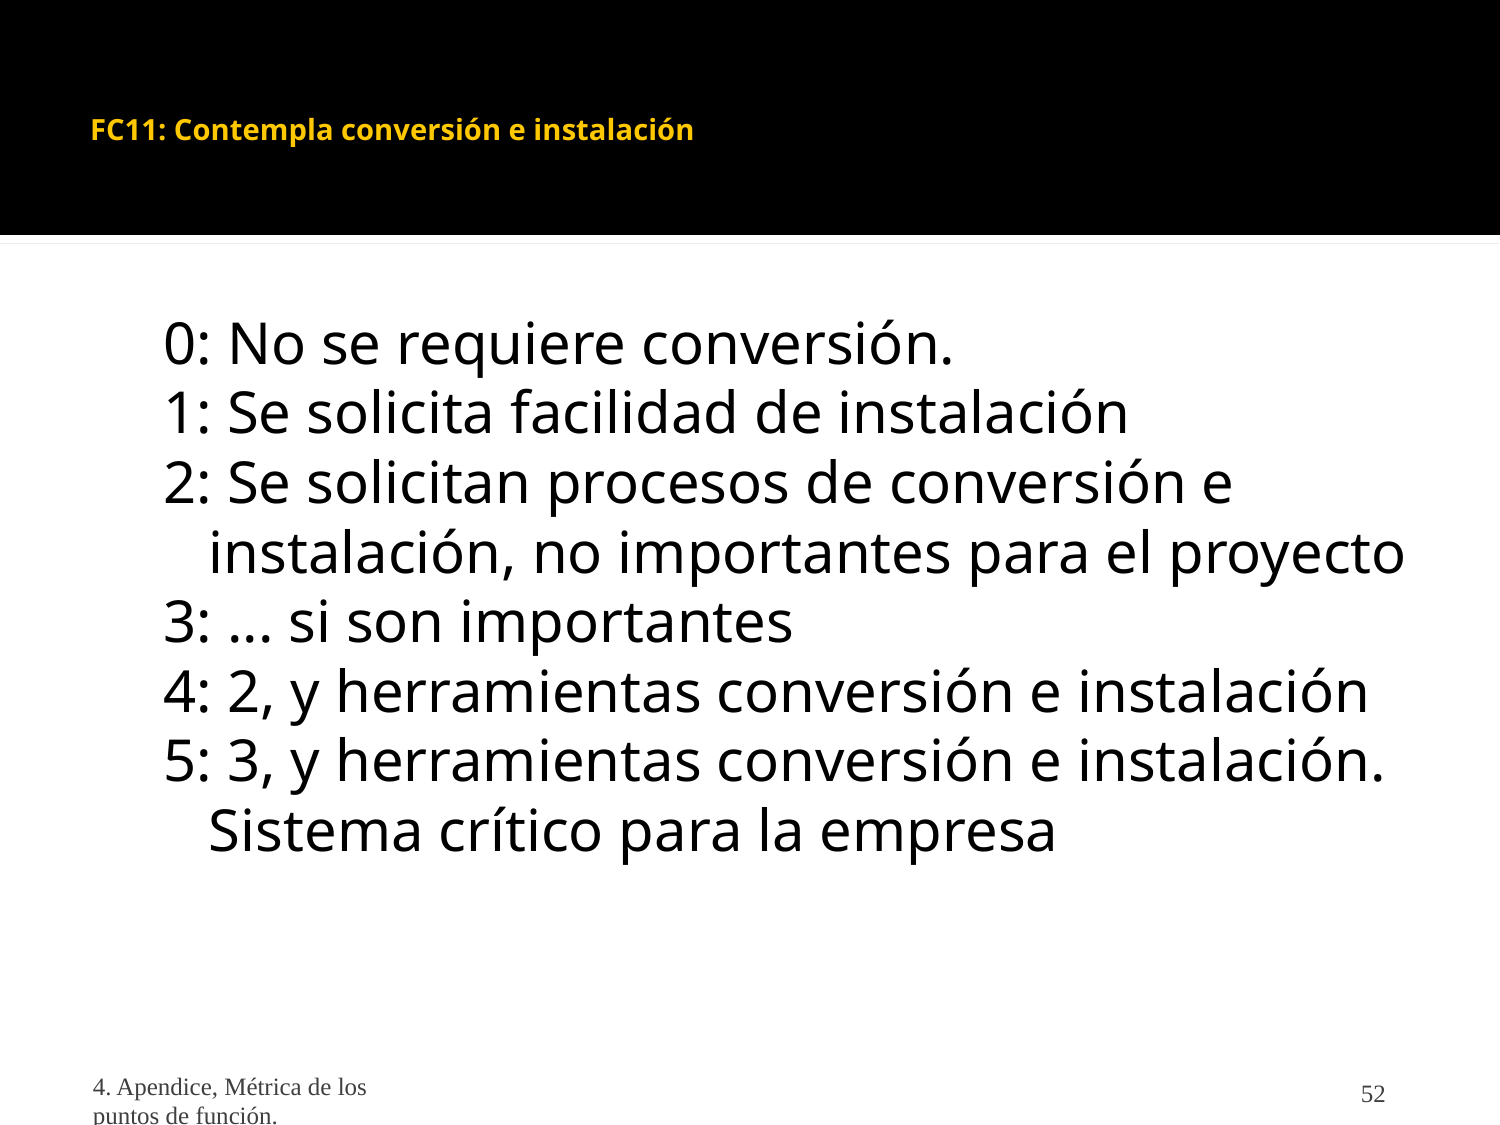

# FC11: Contempla conversión e instalación
0: No se requiere conversión.
1: Se solicita facilidad de instalación
2: Se solicitan procesos de conversión e instalación, no importantes para el proyecto
3: ... si son importantes
4: 2, y herramientas conversión e instalación
5: 3, y herramientas conversión e instalación. Sistema crítico para la empresa
4. Apendice, Métrica de los puntos de función.
52